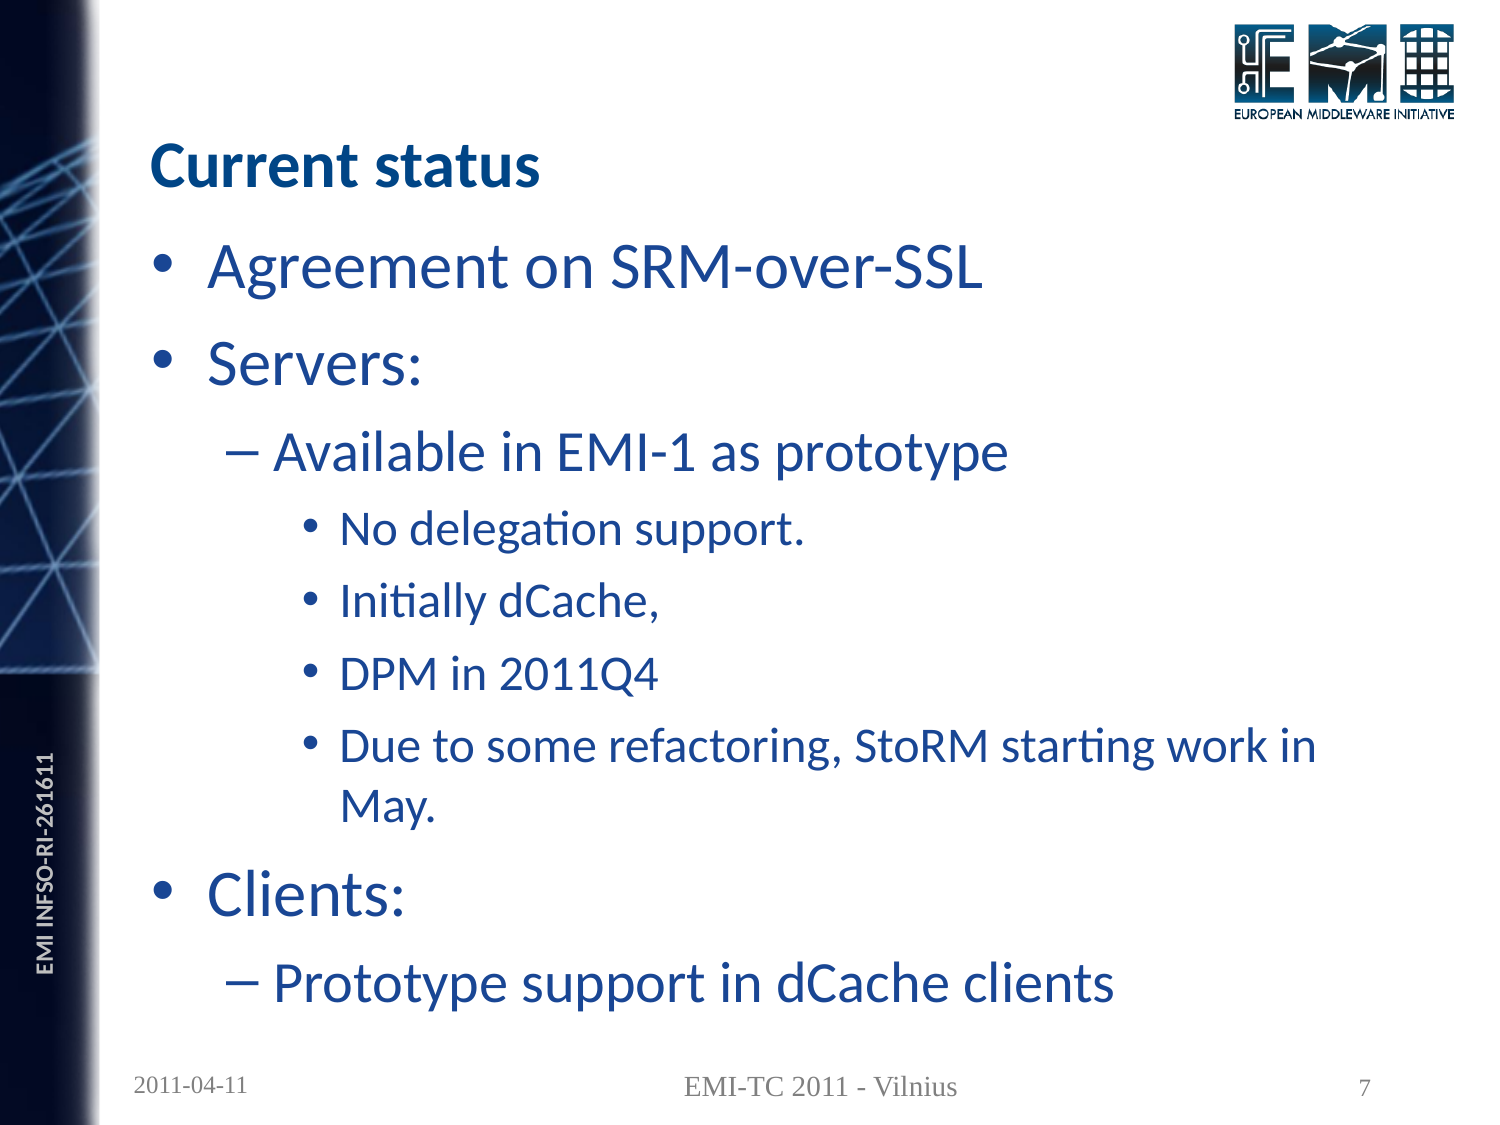

# Current status
Agreement on SRM-over-SSL
Servers:
Available in EMI-1 as prototype
No delegation support.
Initially dCache,
DPM in 2011Q4
Due to some refactoring, StoRM starting work in May.
Clients:
Prototype support in dCache clients
2011-04-11
EMI-TC 2011 - Vilnius
7